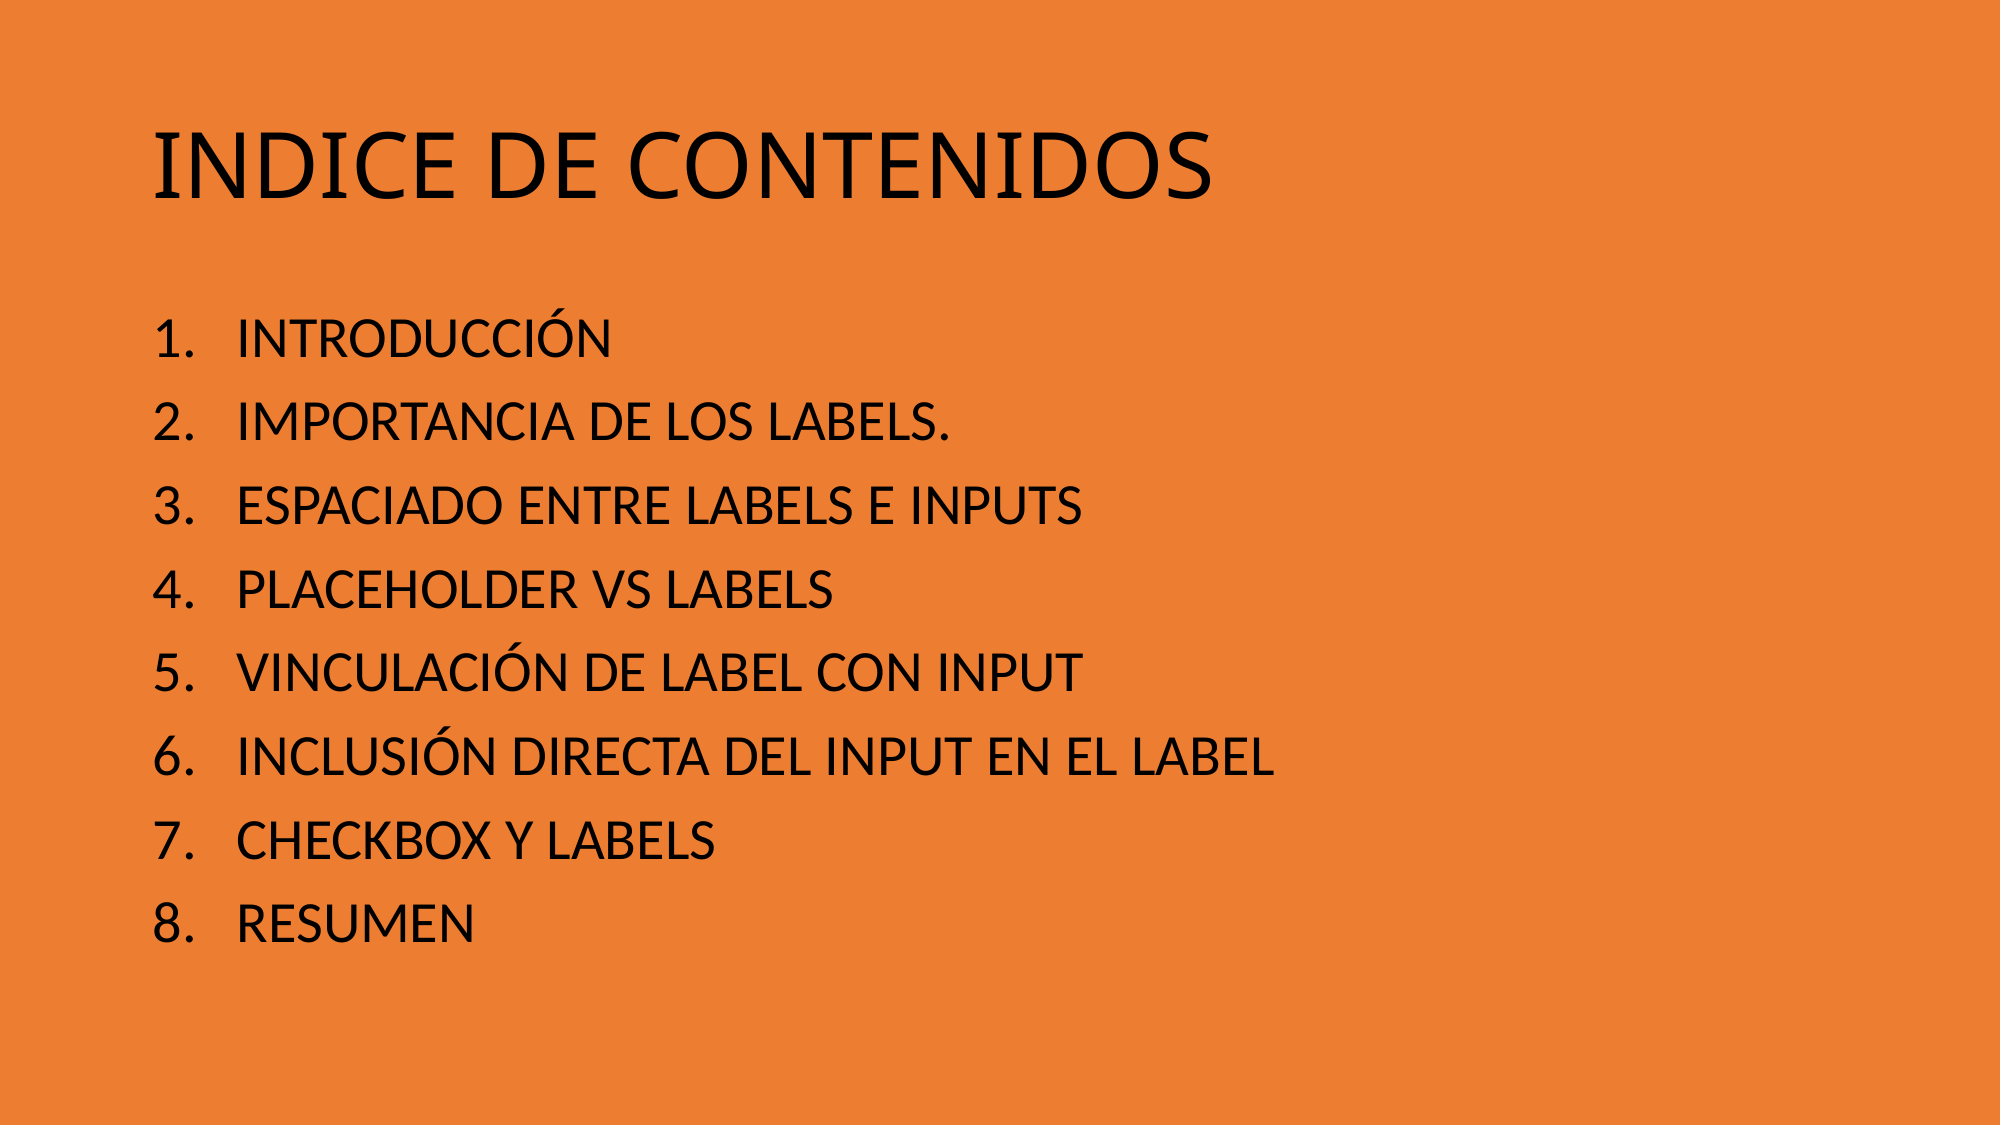

# INDICE DE CONTENIDOS
INTRODUCCIÓN
IMPORTANCIA DE LOS LABELS.
ESPACIADO ENTRE LABELS E INPUTS
PLACEHOLDER VS LABELS
VINCULACIÓN DE LABEL CON INPUT
INCLUSIÓN DIRECTA DEL INPUT EN EL LABEL
CHECKBOX Y LABELS
RESUMEN